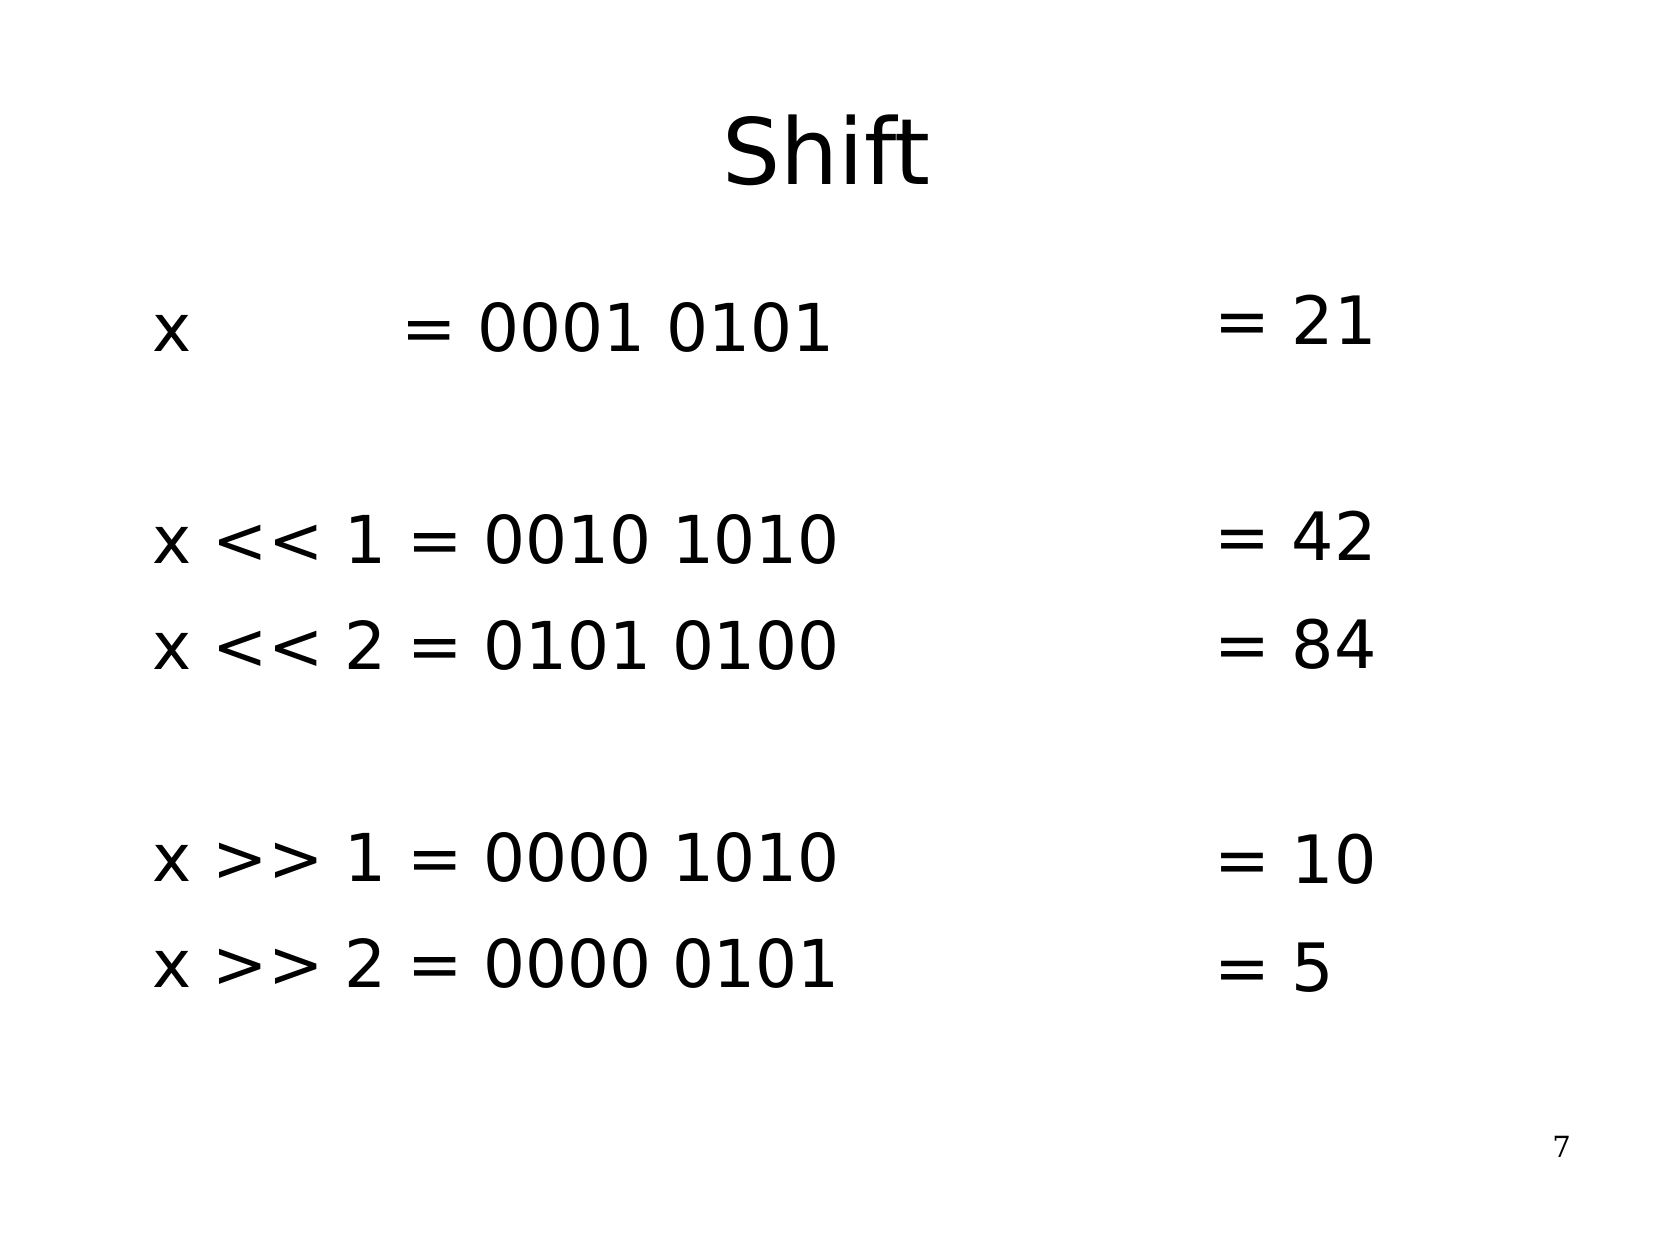

# Shift
= 21
= 42
= 84
= 10
= 5
x = 0001 0101
x << 1 = 0010 1010
x << 2 = 0101 0100
x >> 1 = 0000 1010
x >> 2 = 0000 0101
7